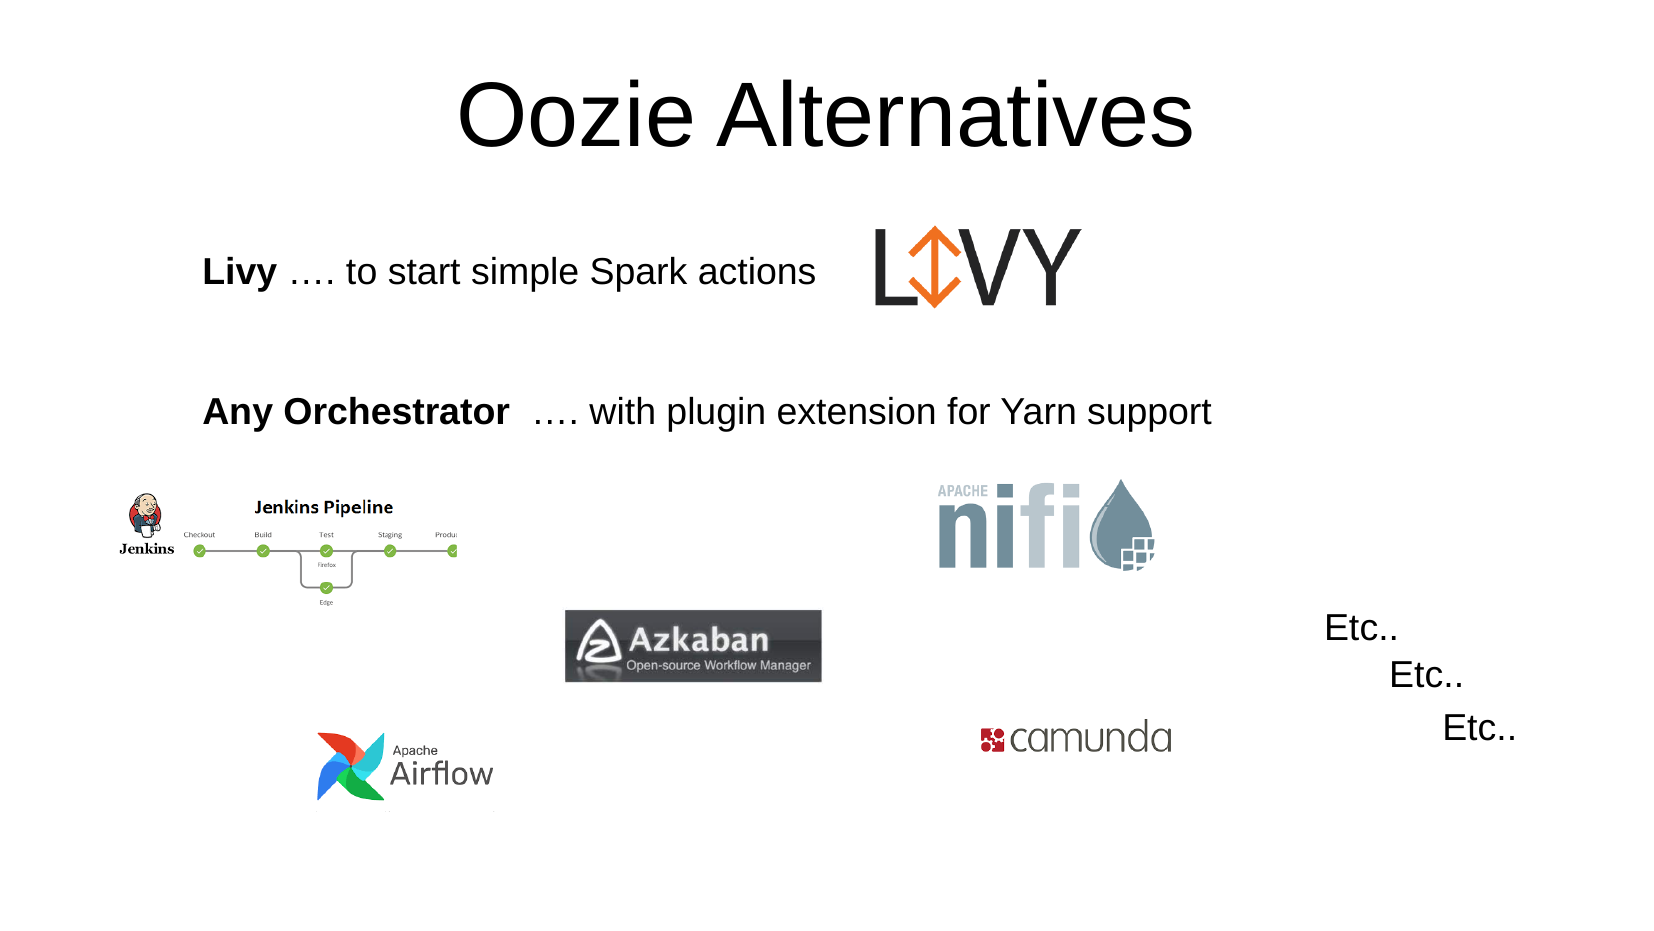

# Oozie Alternatives
Livy …. to start simple Spark actions
Any Orchestrator …. with plugin extension for Yarn support
Etc..
Etc..
Etc..